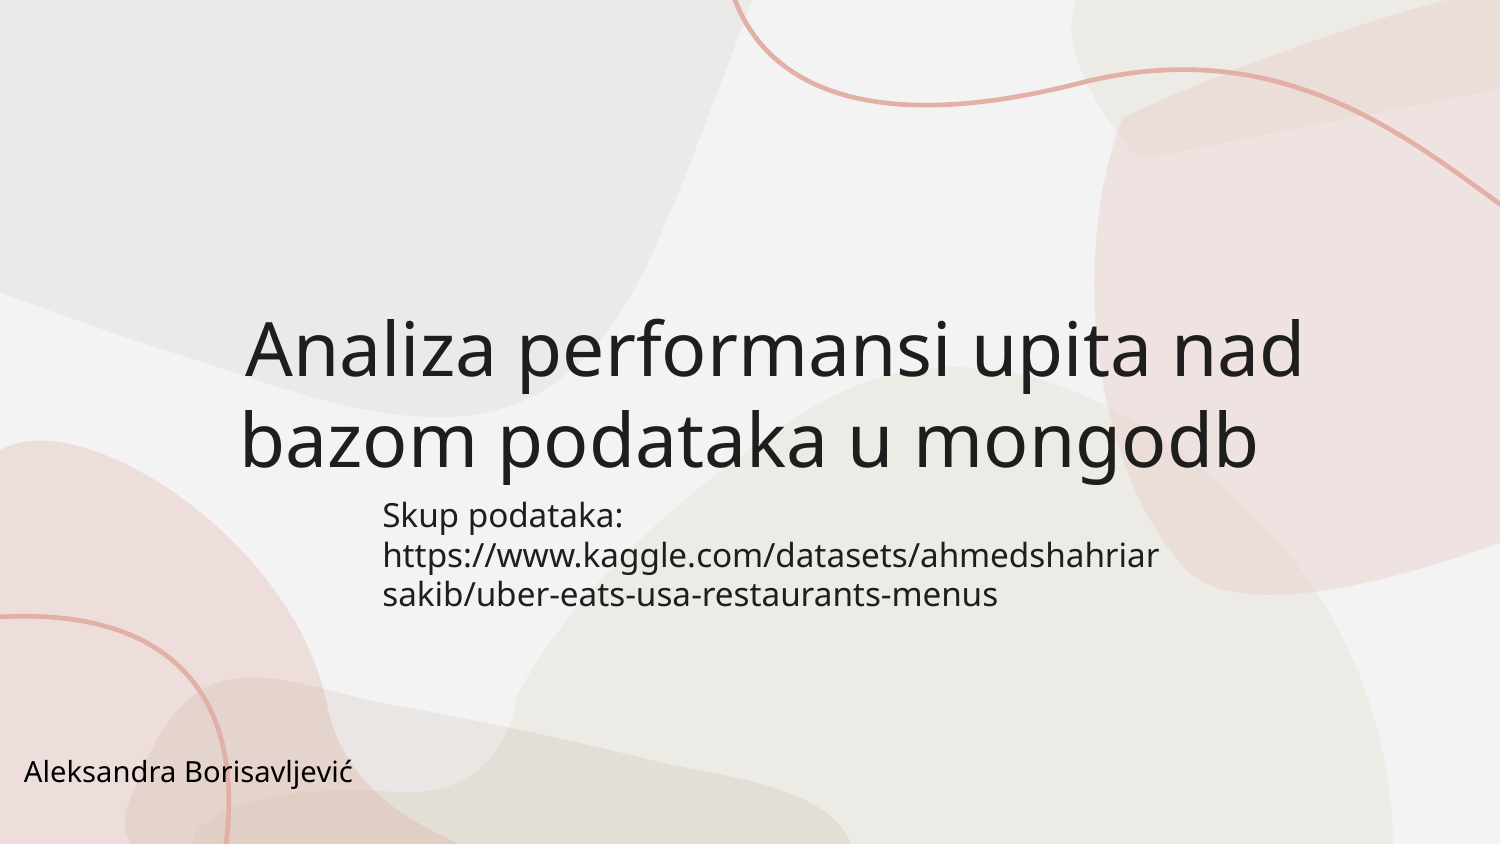

# Analiza performansi upita nad bazom podataka u mongodb
Skup podataka: https://www.kaggle.com/datasets/ahmedshahriarsakib/uber-eats-usa-restaurants-menus
Aleksandra Borisavljević